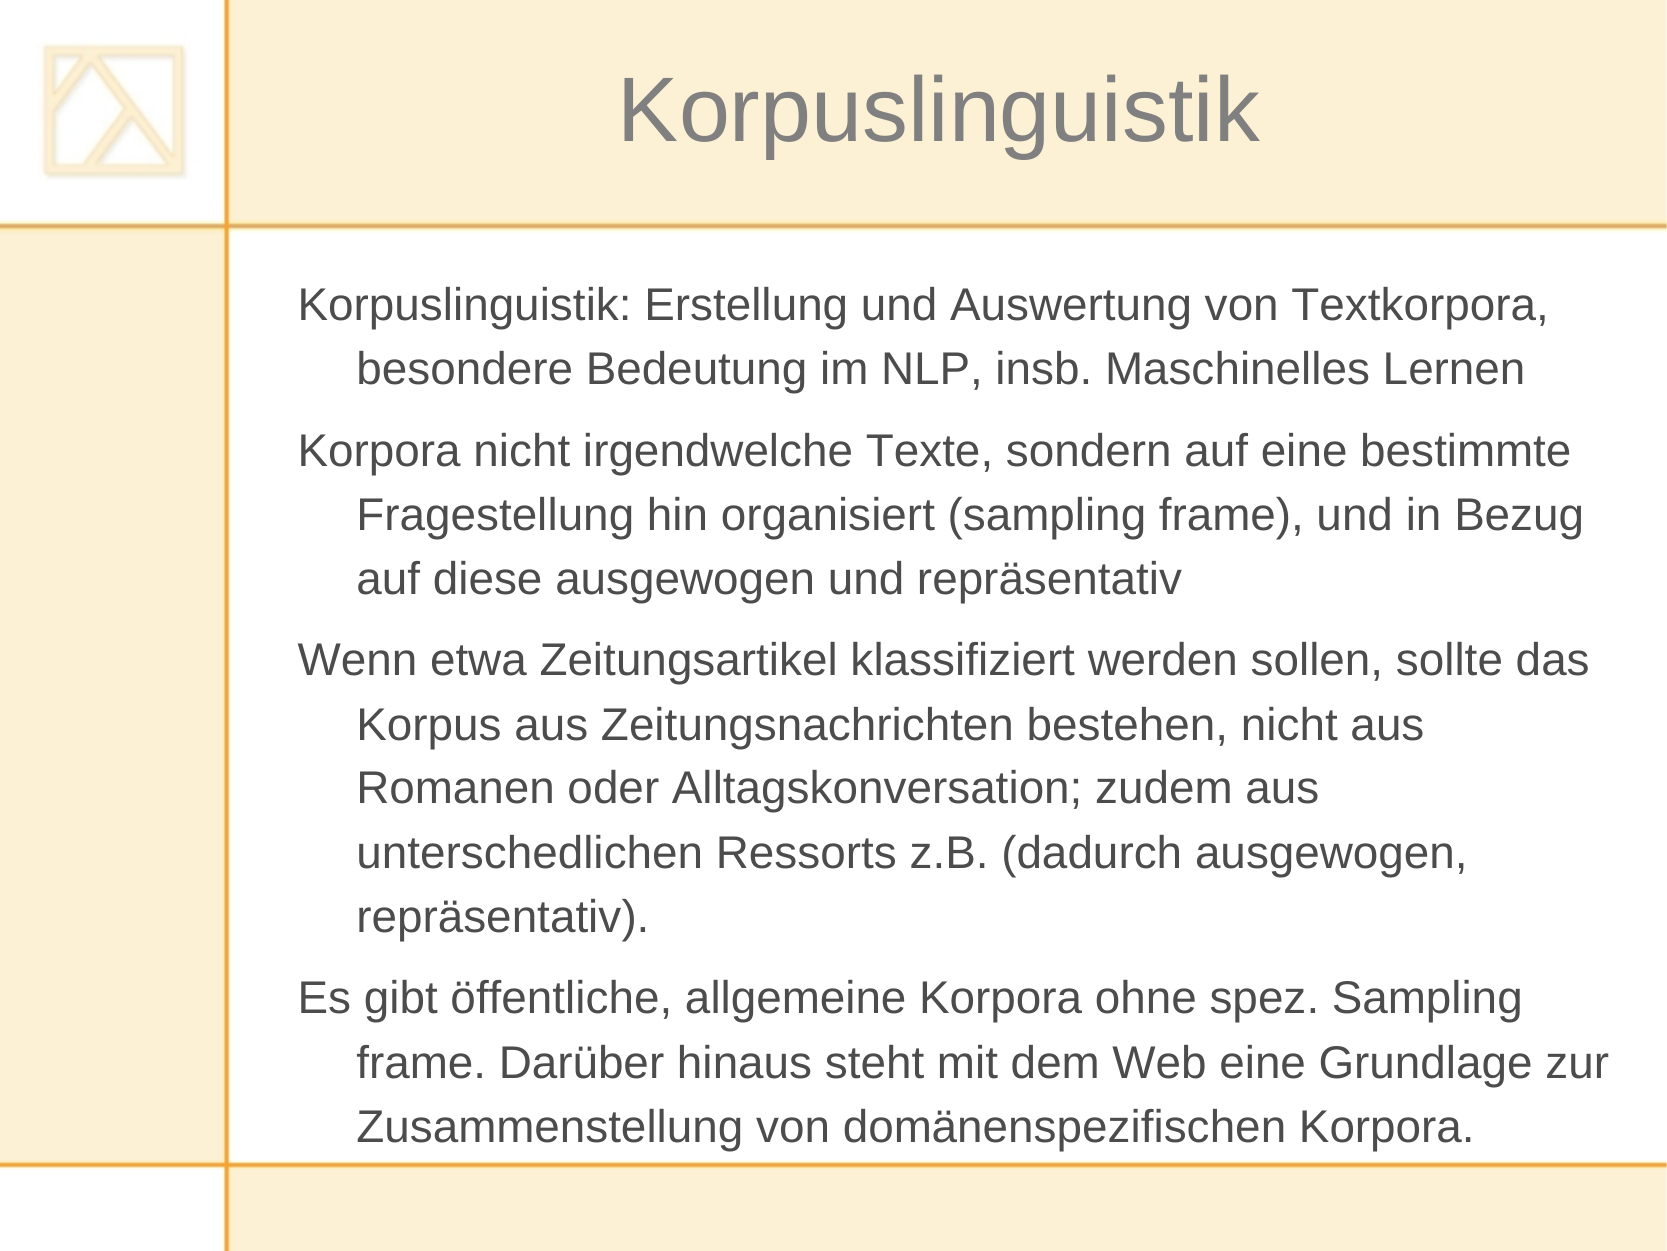

# Korpuslinguistik
Korpuslinguistik: Erstellung und Auswertung von Textkorpora, besondere Bedeutung im NLP, insb. Maschinelles Lernen
Korpora nicht irgendwelche Texte, sondern auf eine bestimmte Fragestellung hin organisiert (sampling frame), und in Bezug auf diese ausgewogen und repräsentativ
Wenn etwa Zeitungsartikel klassifiziert werden sollen, sollte das Korpus aus Zeitungsnachrichten bestehen, nicht aus Romanen oder Alltagskonversation; zudem aus unterschedlichen Ressorts z.B. (dadurch ausgewogen, repräsentativ).
Es gibt öffentliche, allgemeine Korpora ohne spez. Sampling frame. Darüber hinaus steht mit dem Web eine Grundlage zur Zusammenstellung von domänenspezifischen Korpora.